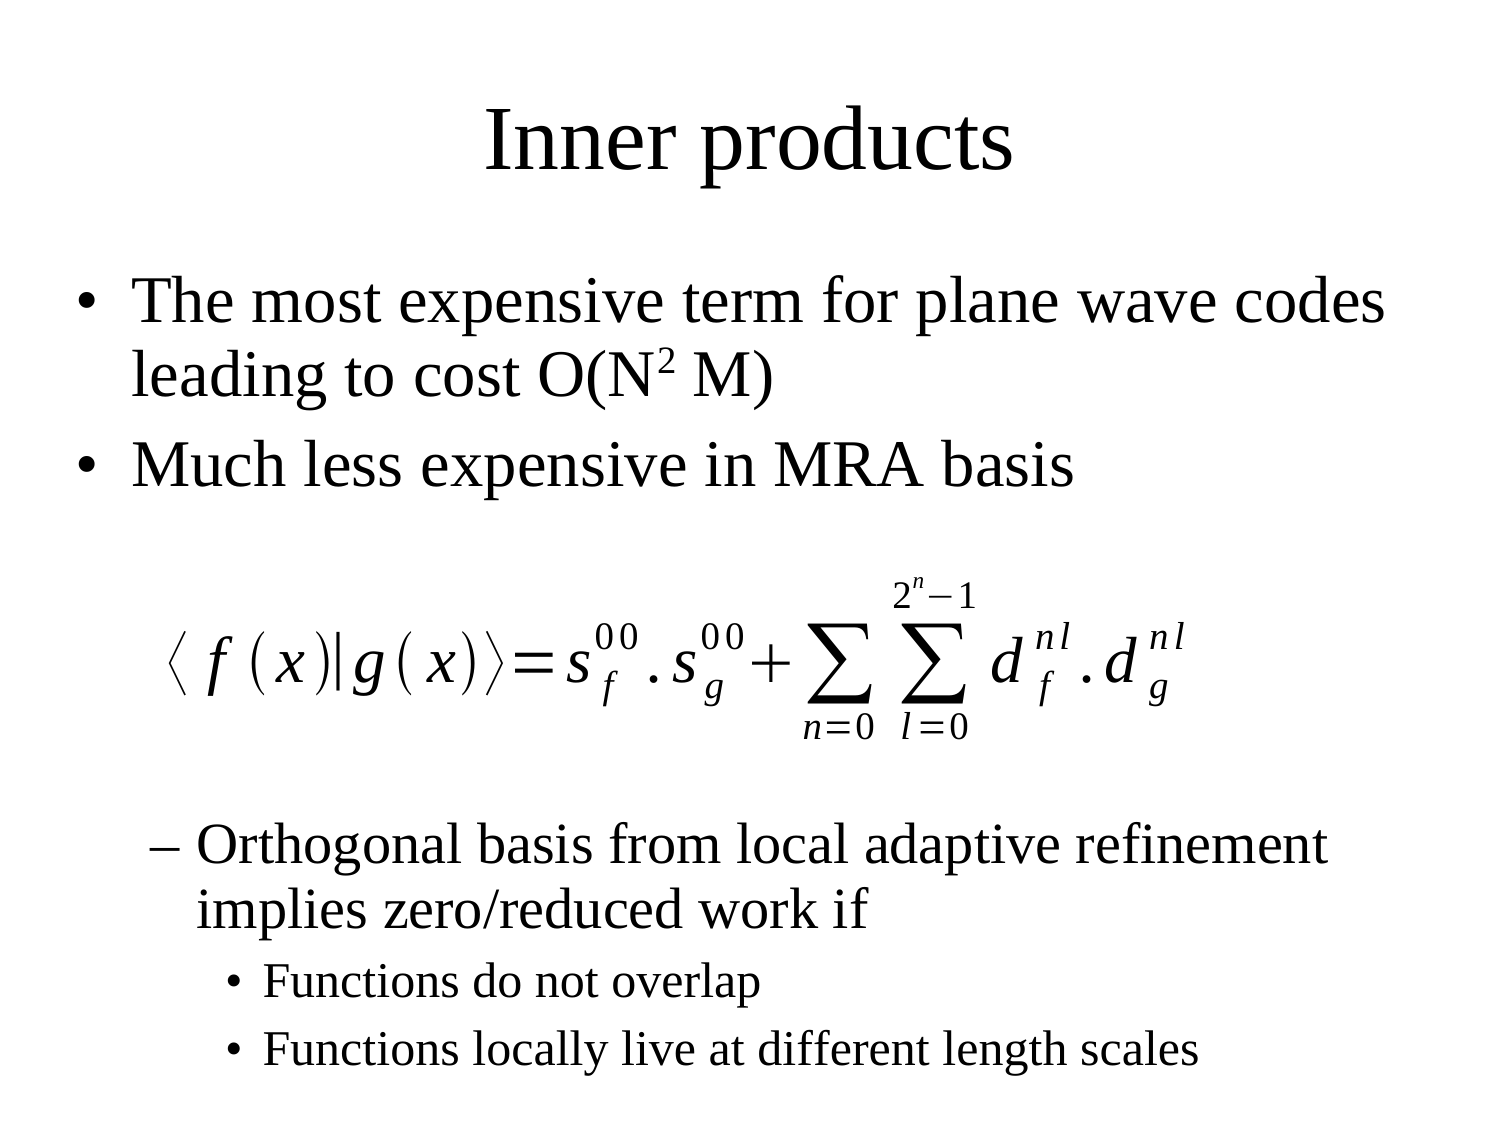

# Inner products
The most expensive term for plane wave codes leading to cost O(N2 M)
Much less expensive in MRA basis
Orthogonal basis from local adaptive refinement implies zero/reduced work if
Functions do not overlap
Functions locally live at different length scales